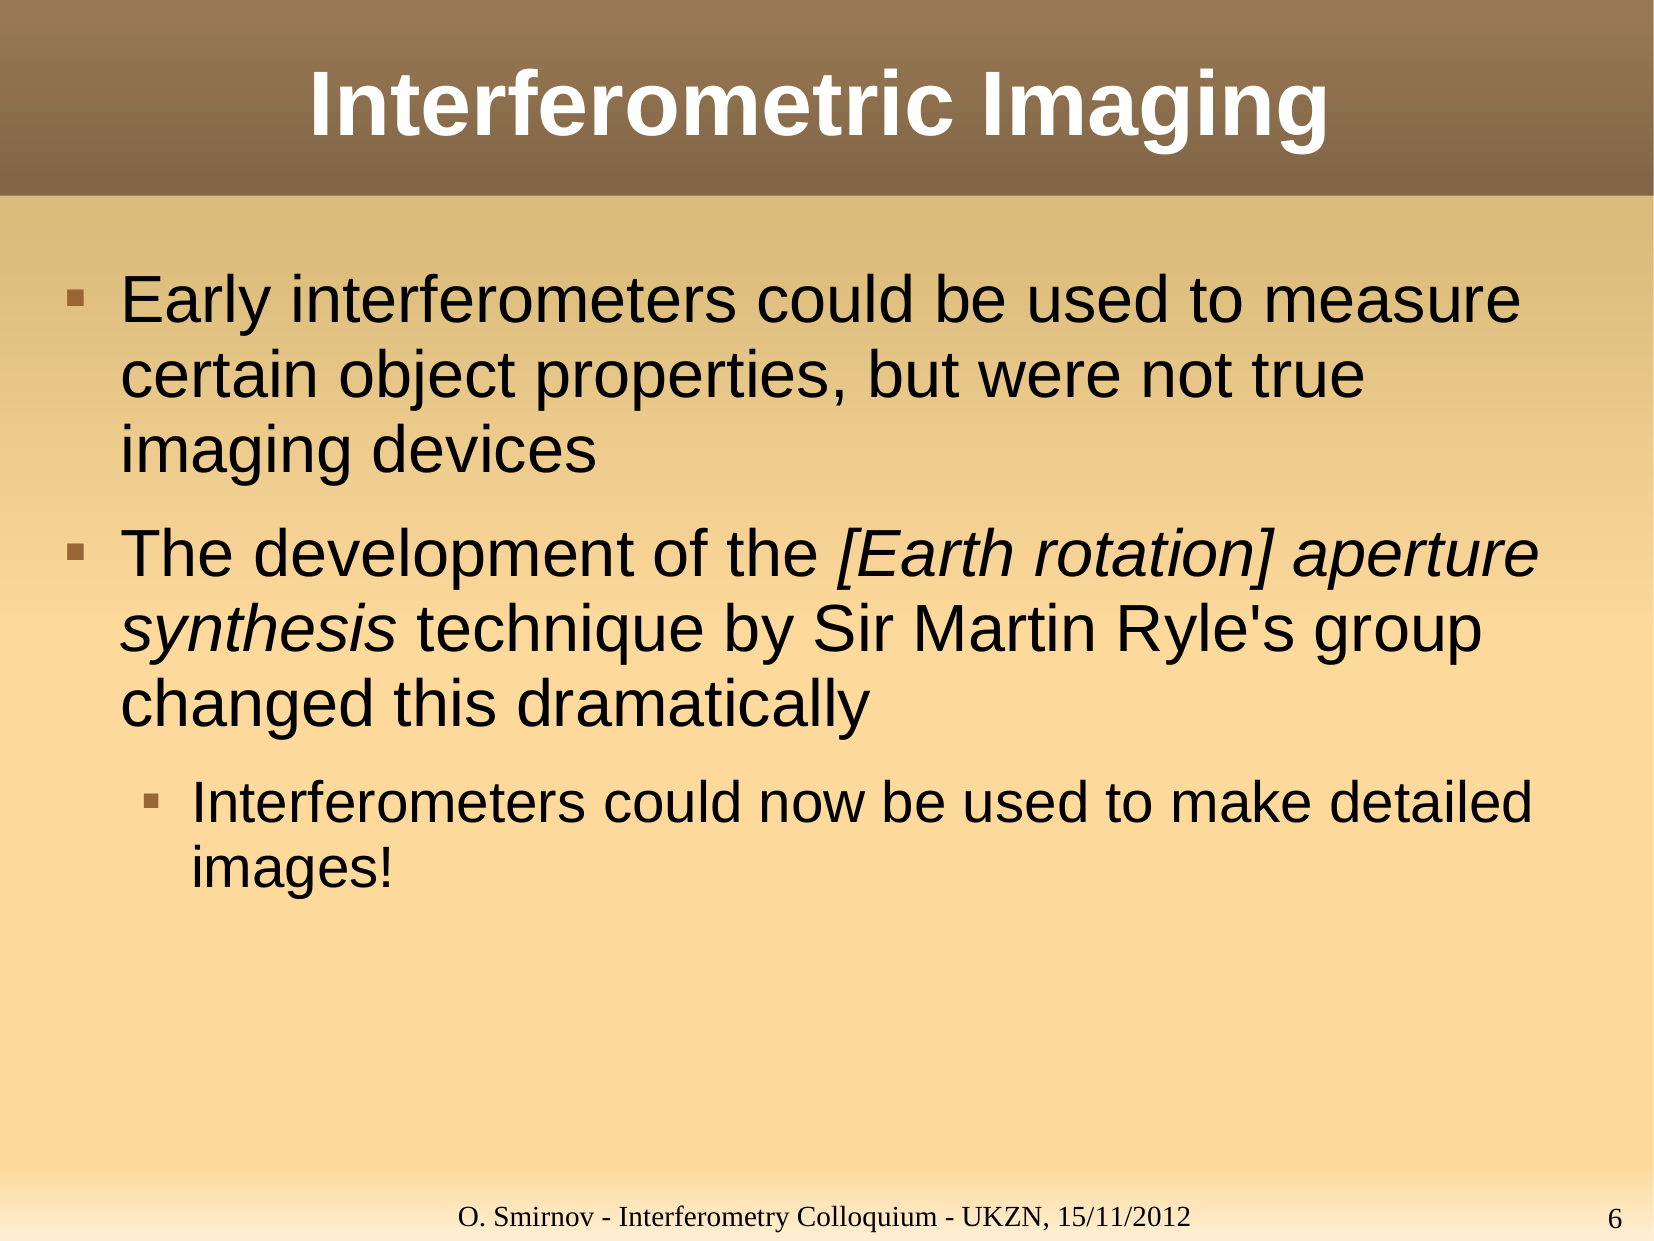

# Interferometric Imaging
Early interferometers could be used to measure certain object properties, but were not true imaging devices
The development of the [Earth rotation] aperture synthesis technique by Sir Martin Ryle's group changed this dramatically
Interferometers could now be used to make detailed images!
O. Smirnov - Interferometry Colloquium - UKZN, 15/11/2012
6